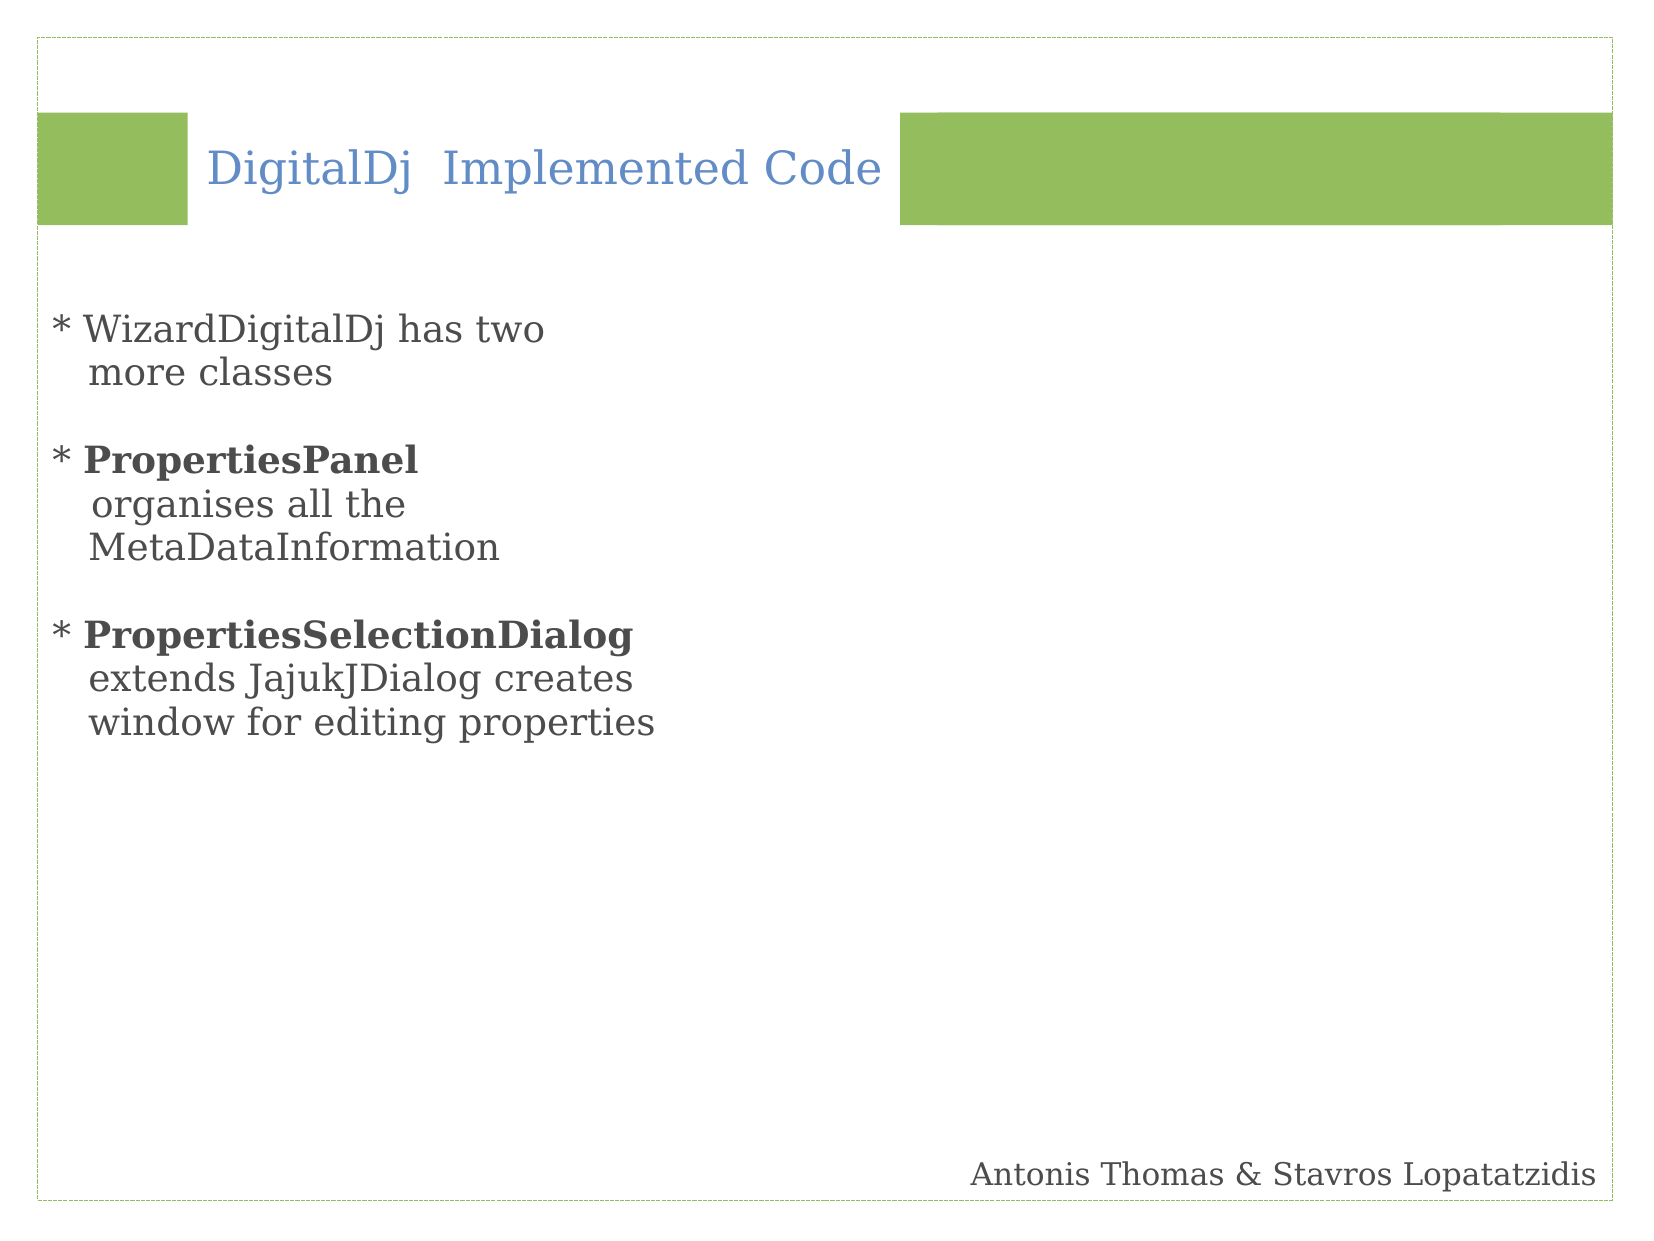

DigitalDj Implemented Code
* WizardDigitalDj has two more classes
* PropertiesPanel organises all the MetaDataInformation
* PropertiesSelectionDialog
 extends JajukJDialog creates window for editing properties
Antonis Thomas & Stavros Lopatatzidis